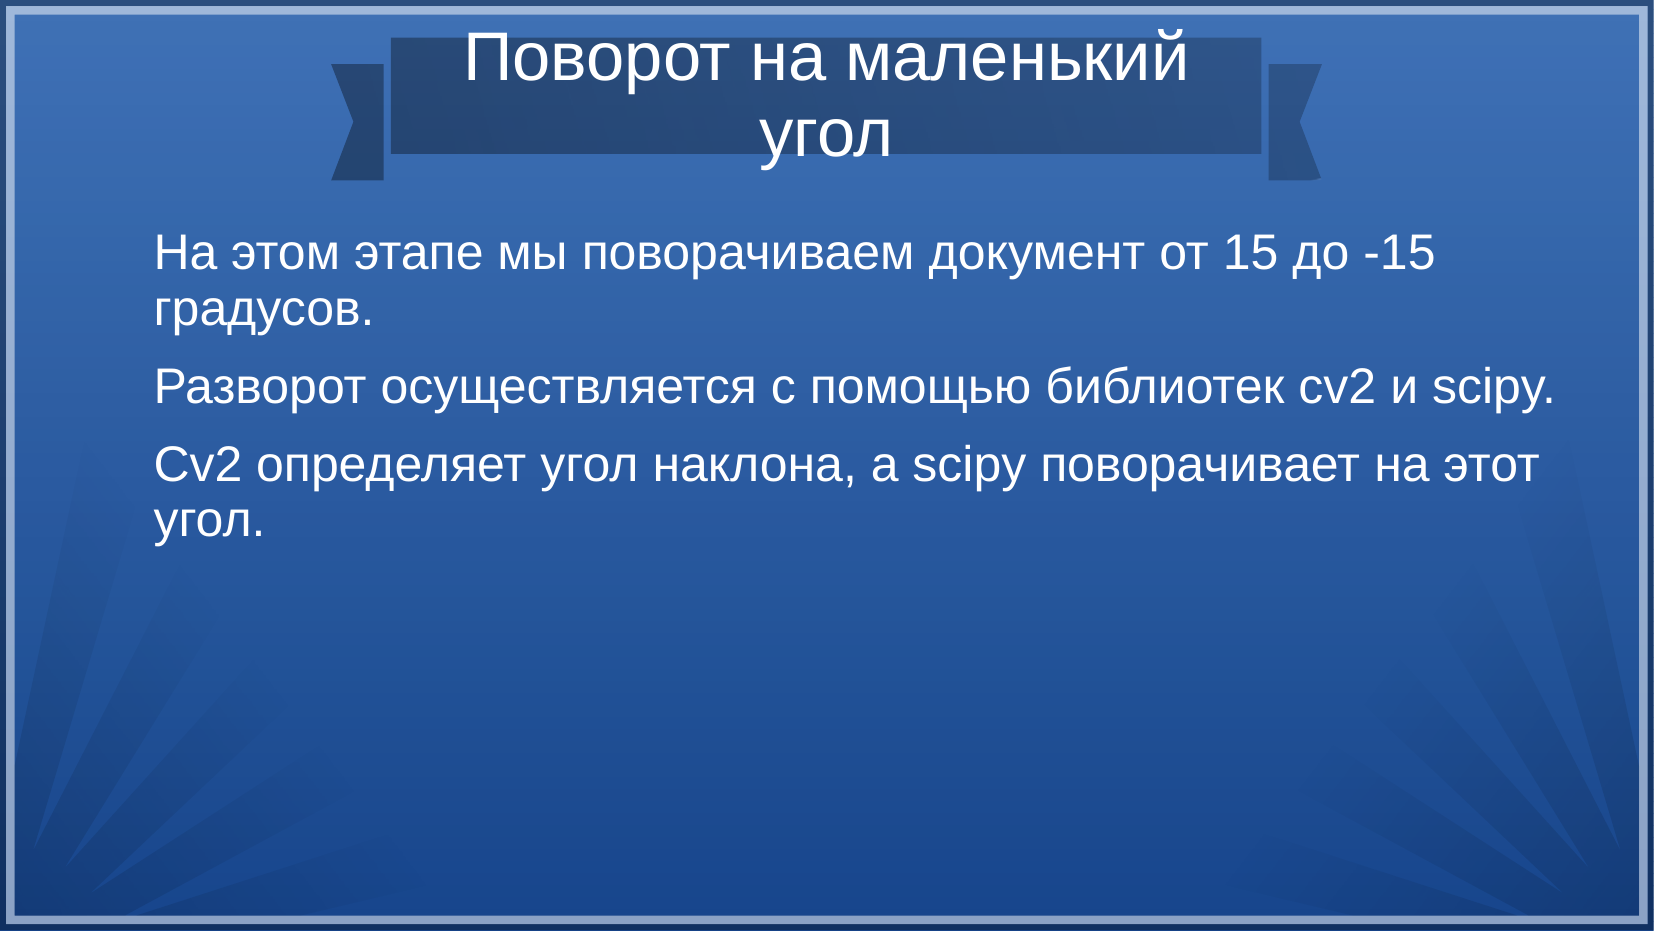

# Поворот на маленький угол
На этом этапе мы поворачиваем документ от 15 до -15 градусов.
Разворот осуществляется с помощью библиотек cv2 и scipy.
Cv2 определяет угол наклона, а scipy поворачивает на этот угол.